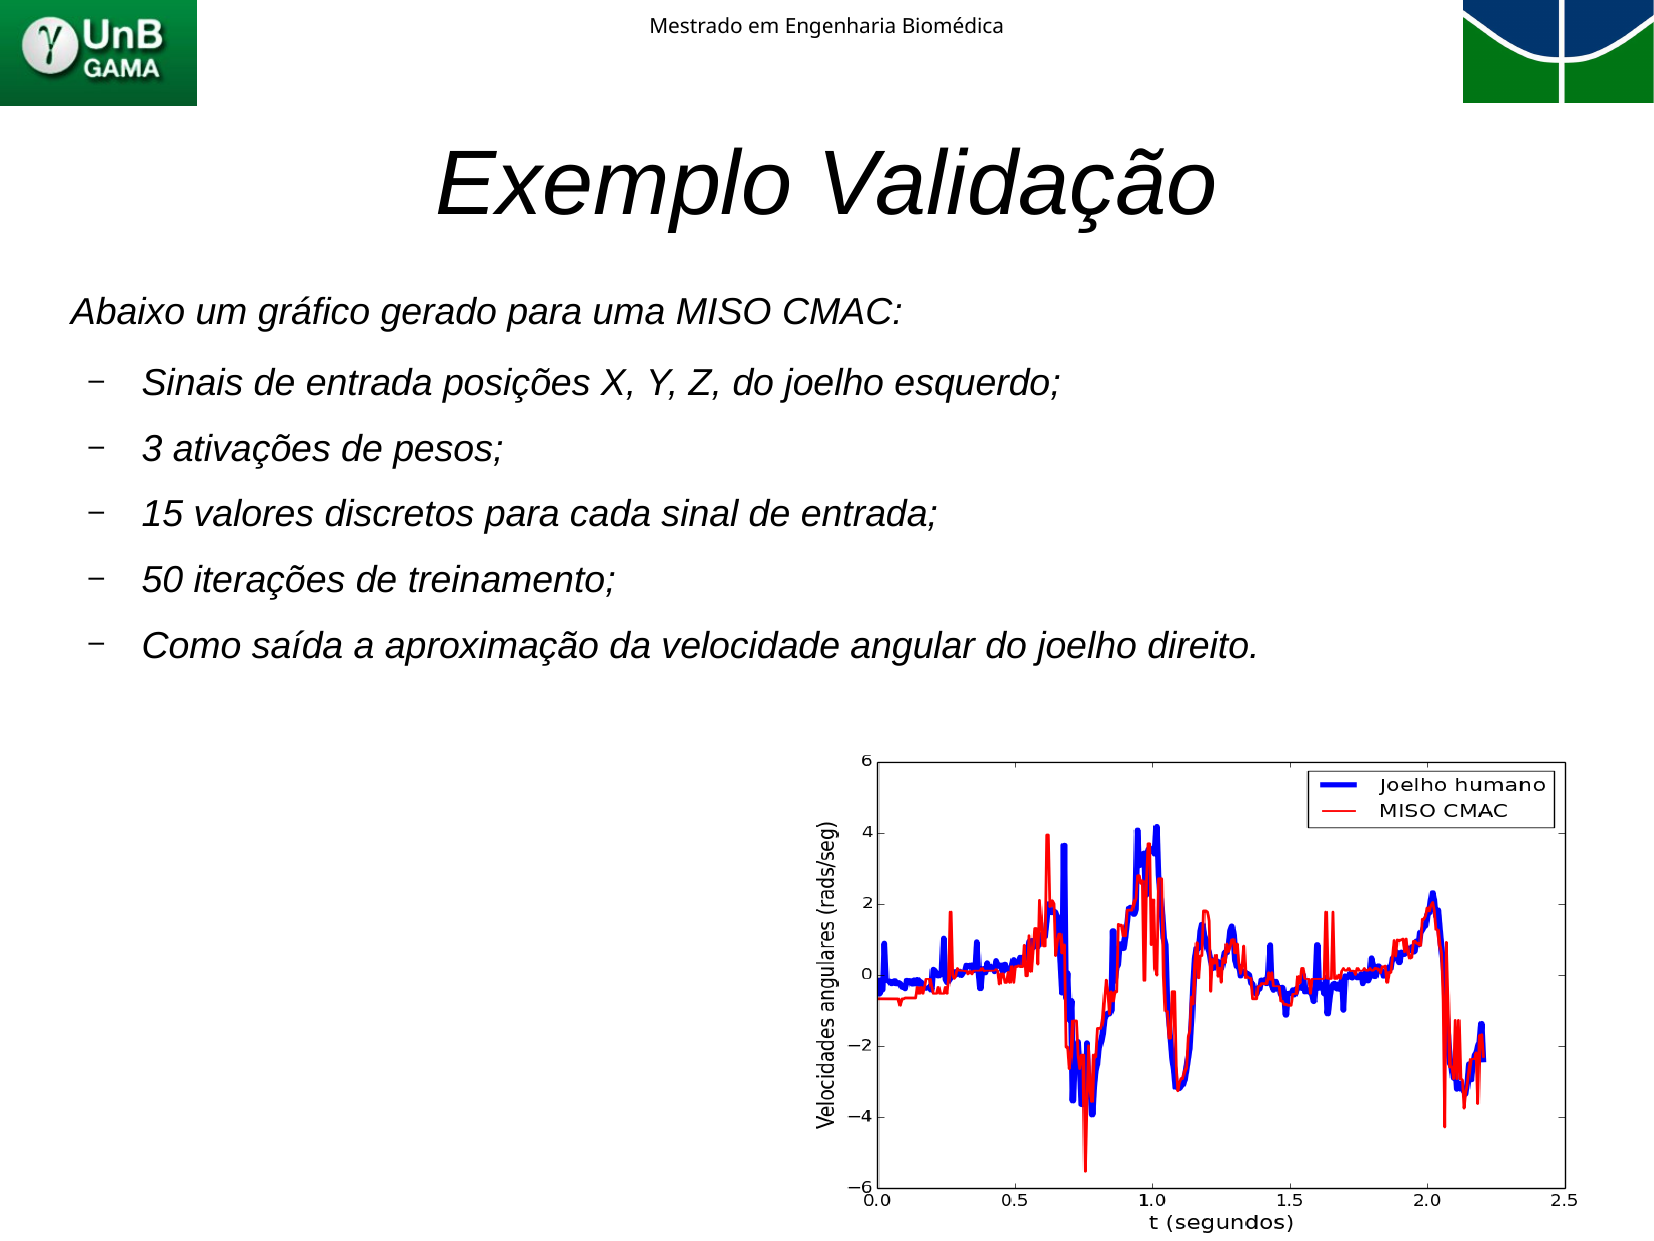

# Exemplo Validação
Abaixo um gráfico gerado para uma MISO CMAC:
Sinais de entrada posições X, Y, Z, do joelho esquerdo;
3 ativações de pesos;
15 valores discretos para cada sinal de entrada;
50 iterações de treinamento;
Como saída a aproximação da velocidade angular do joelho direito.